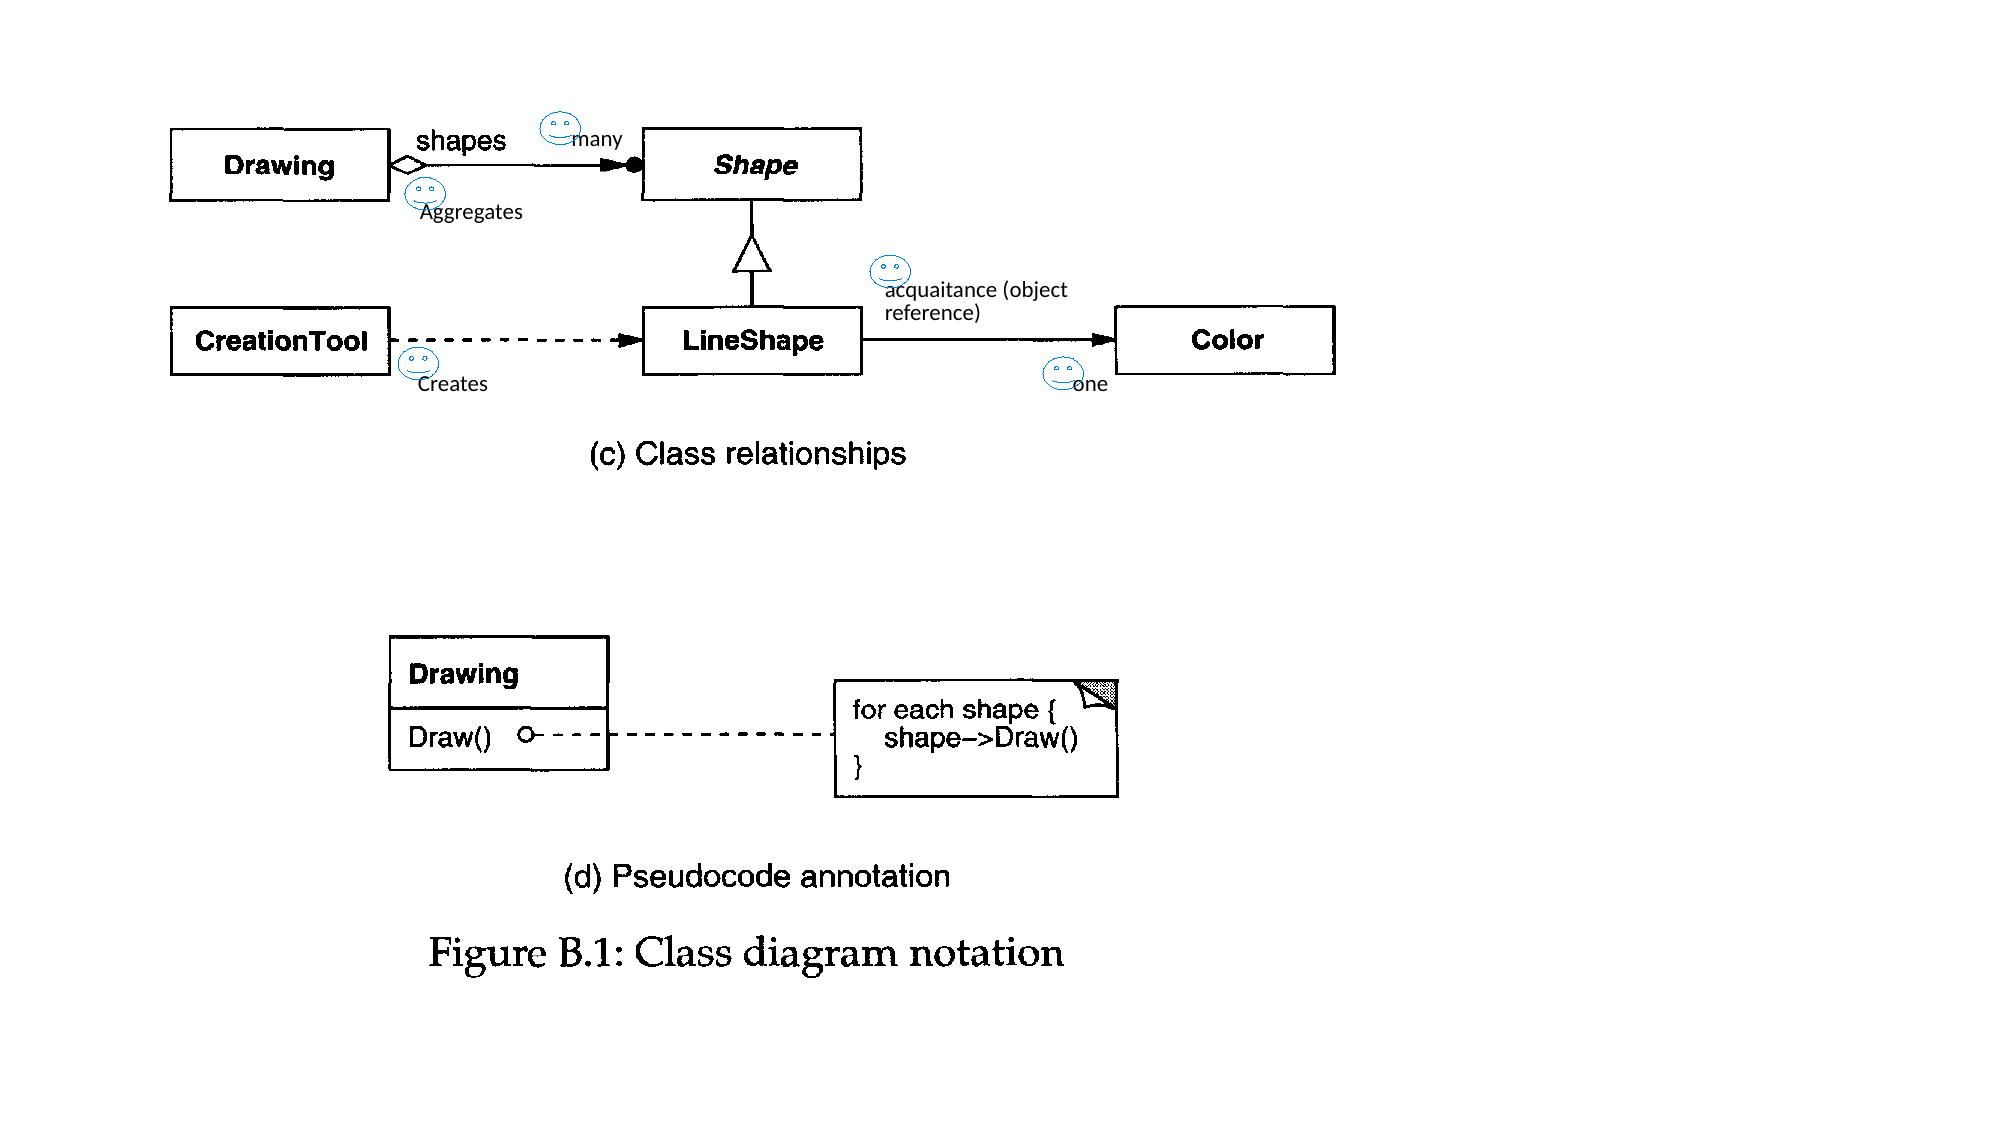

many
Aggregates
acquaitance (object reference)
Creates
one